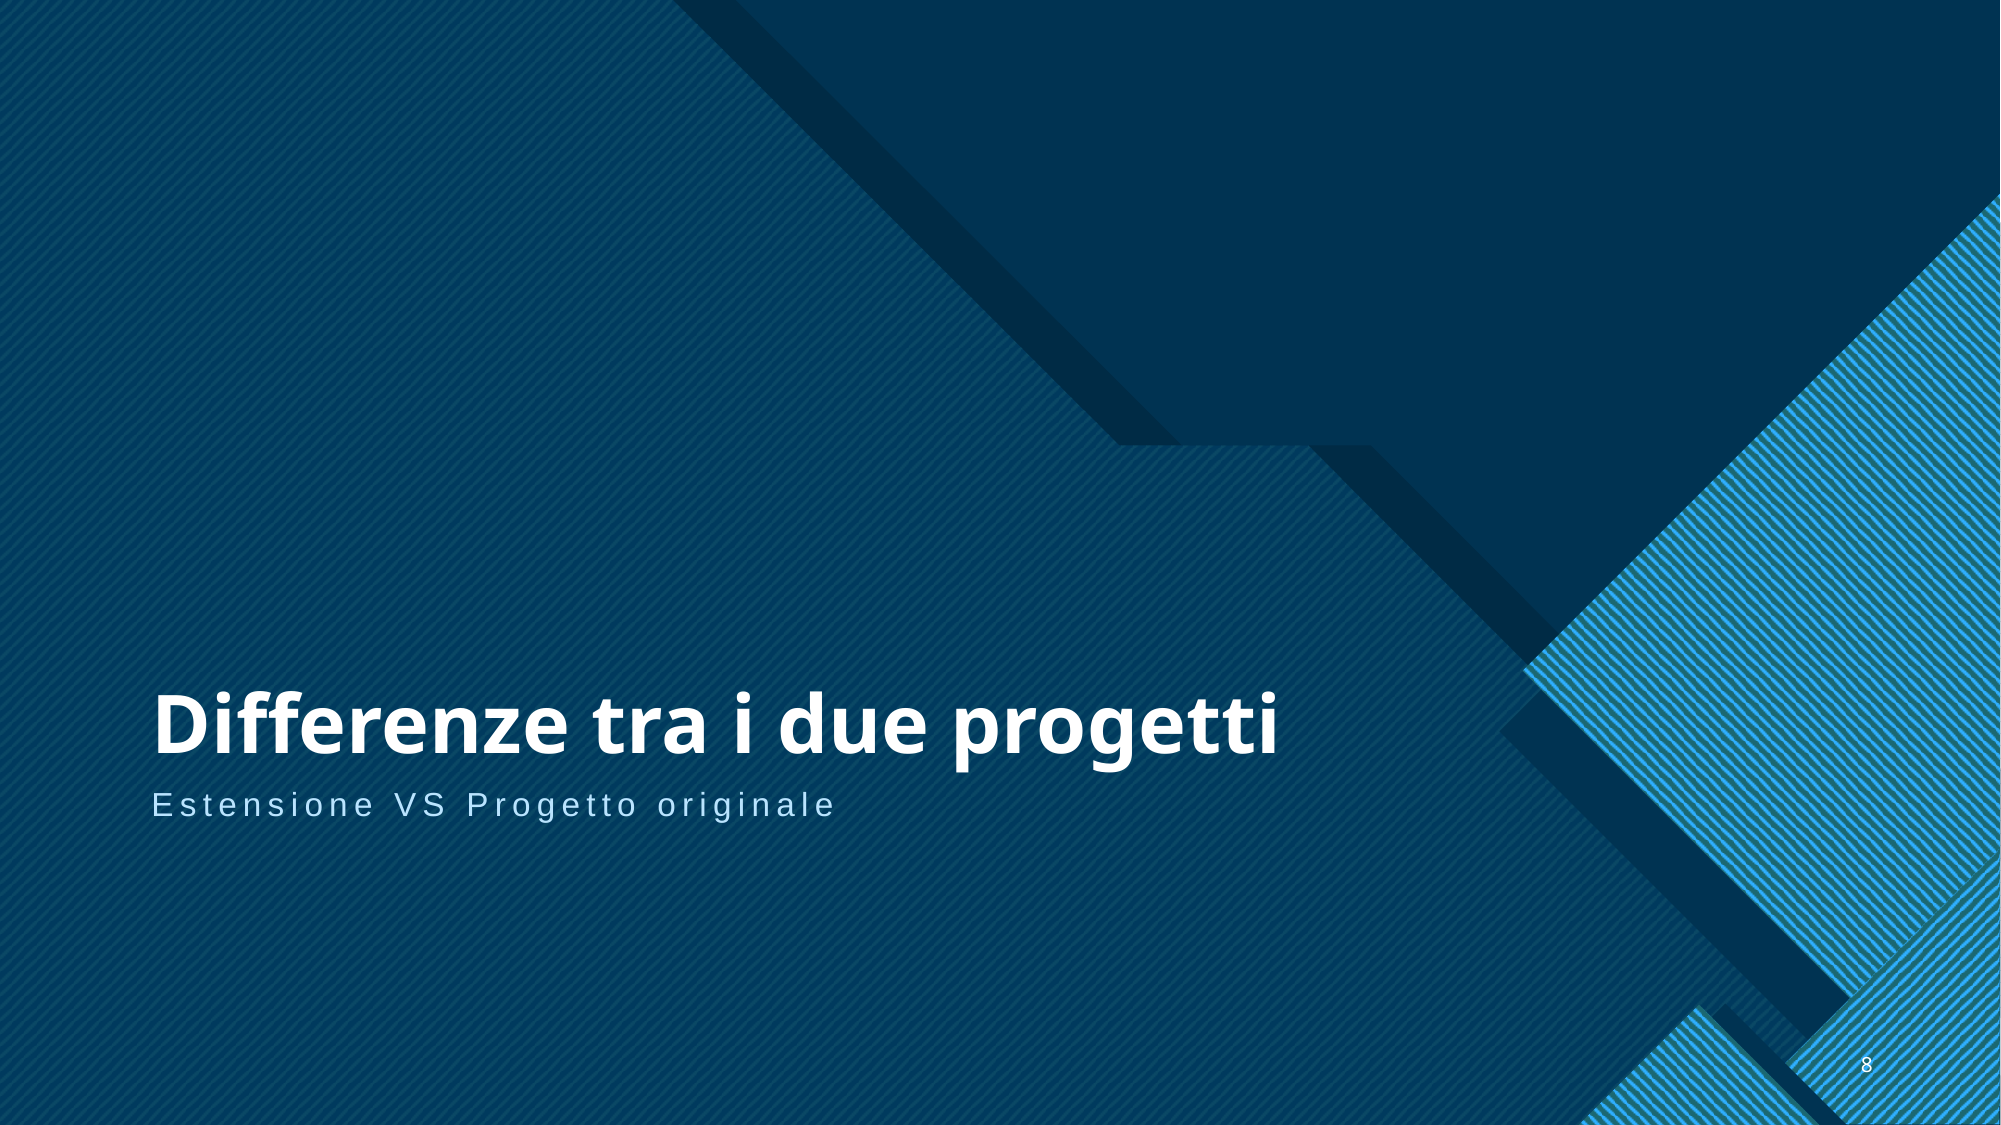

# Differenze tra i due progetti
Estensione VS Progetto originale